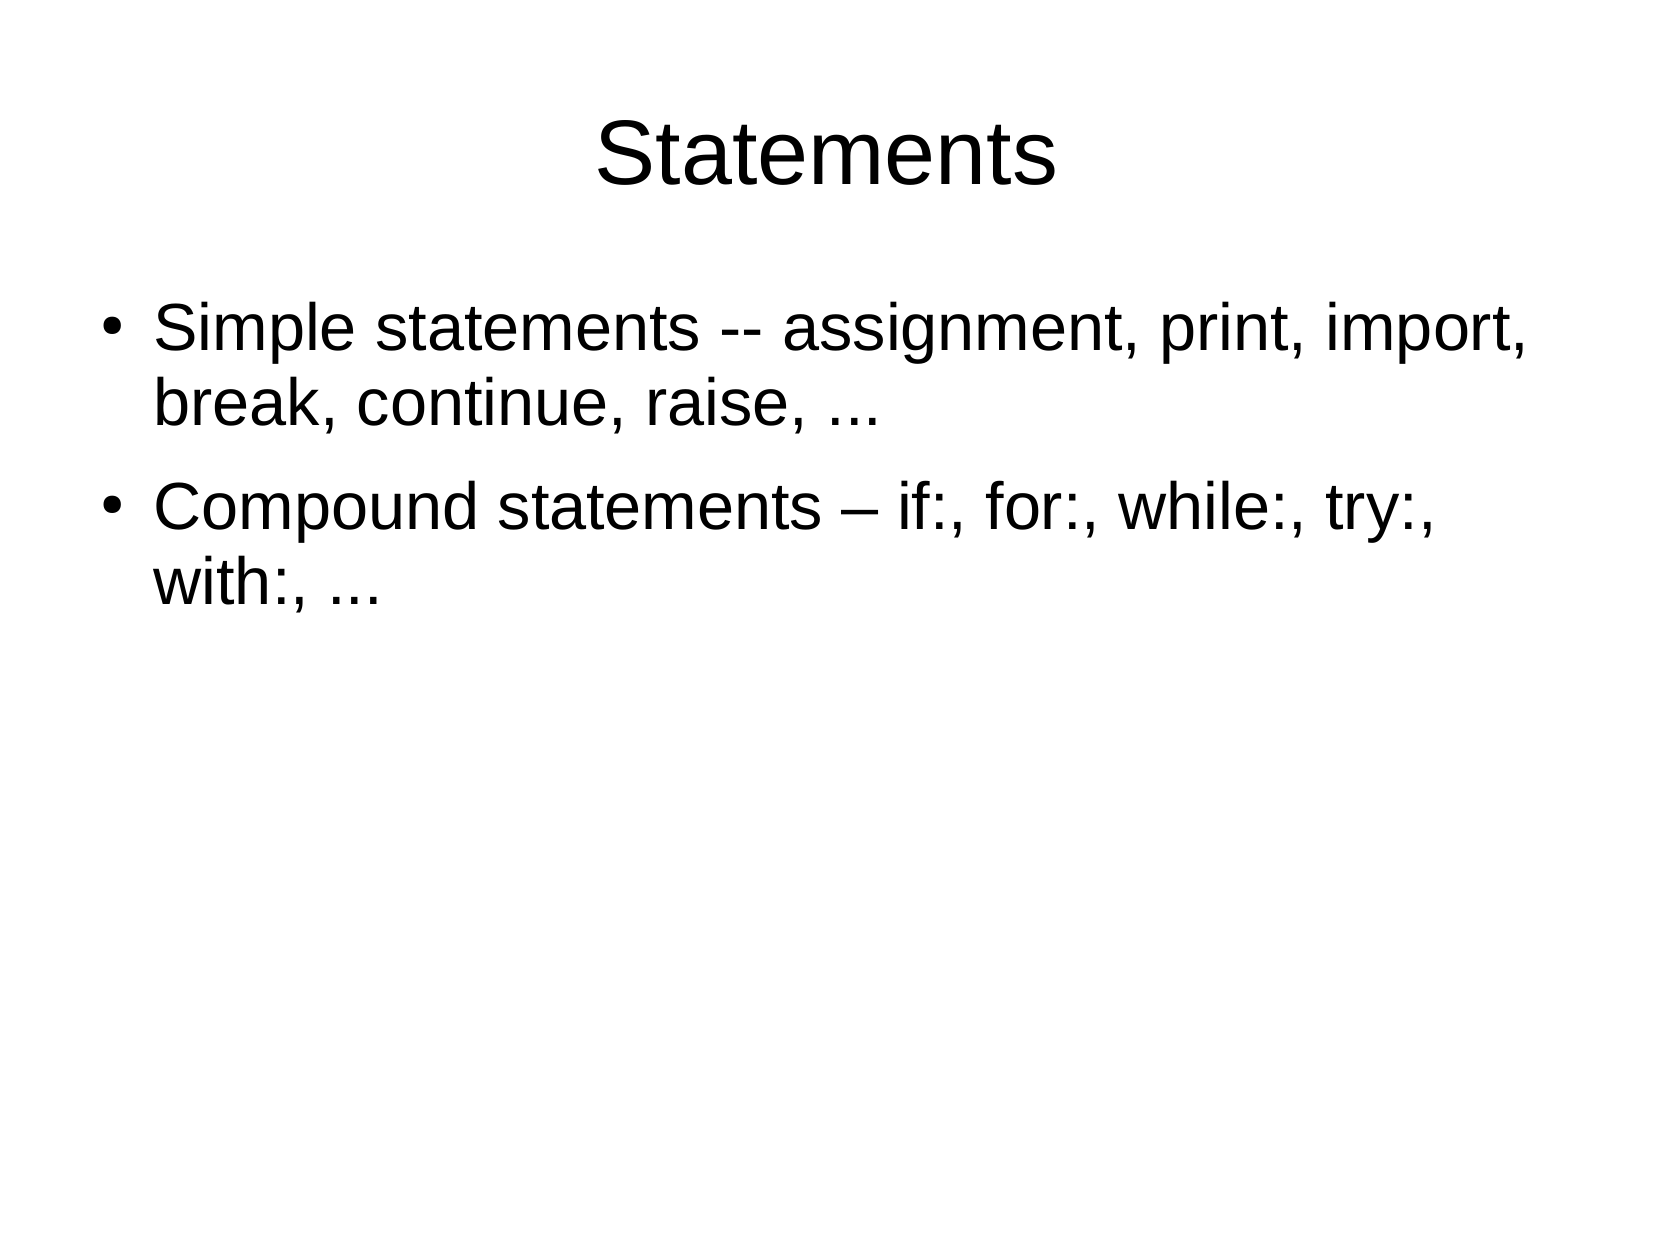

# Statements
Simple statements -- assignment, print, import, break, continue, raise, ...
Compound statements – if:, for:, while:, try:, with:, ...